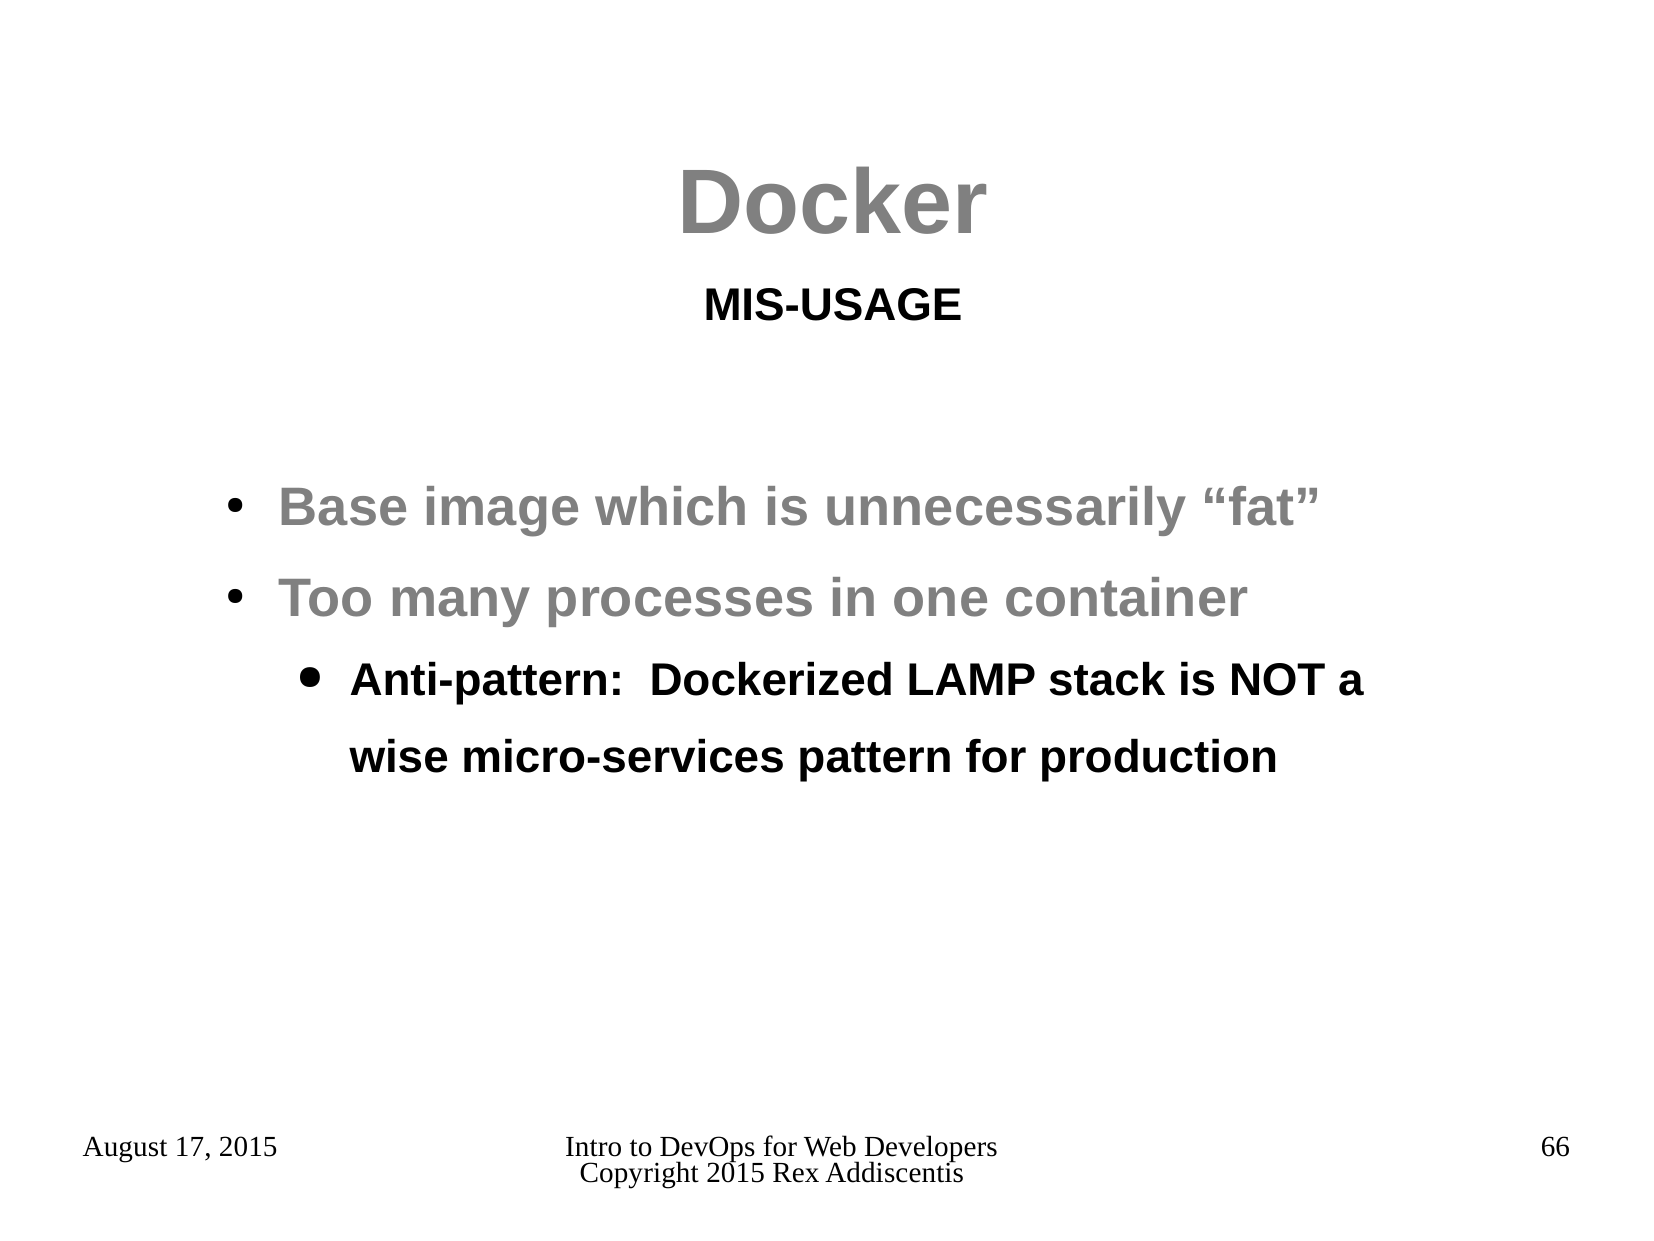

# Docker
MIS-USAGE
Base image which is unnecessarily “fat”
Too many processes in one container
Anti-pattern: Dockerized LAMP stack is NOT a wise micro-services pattern for production
August 17, 2015
Intro to DevOps for Web Developers Copyright 2015 Rex Addiscentis
66